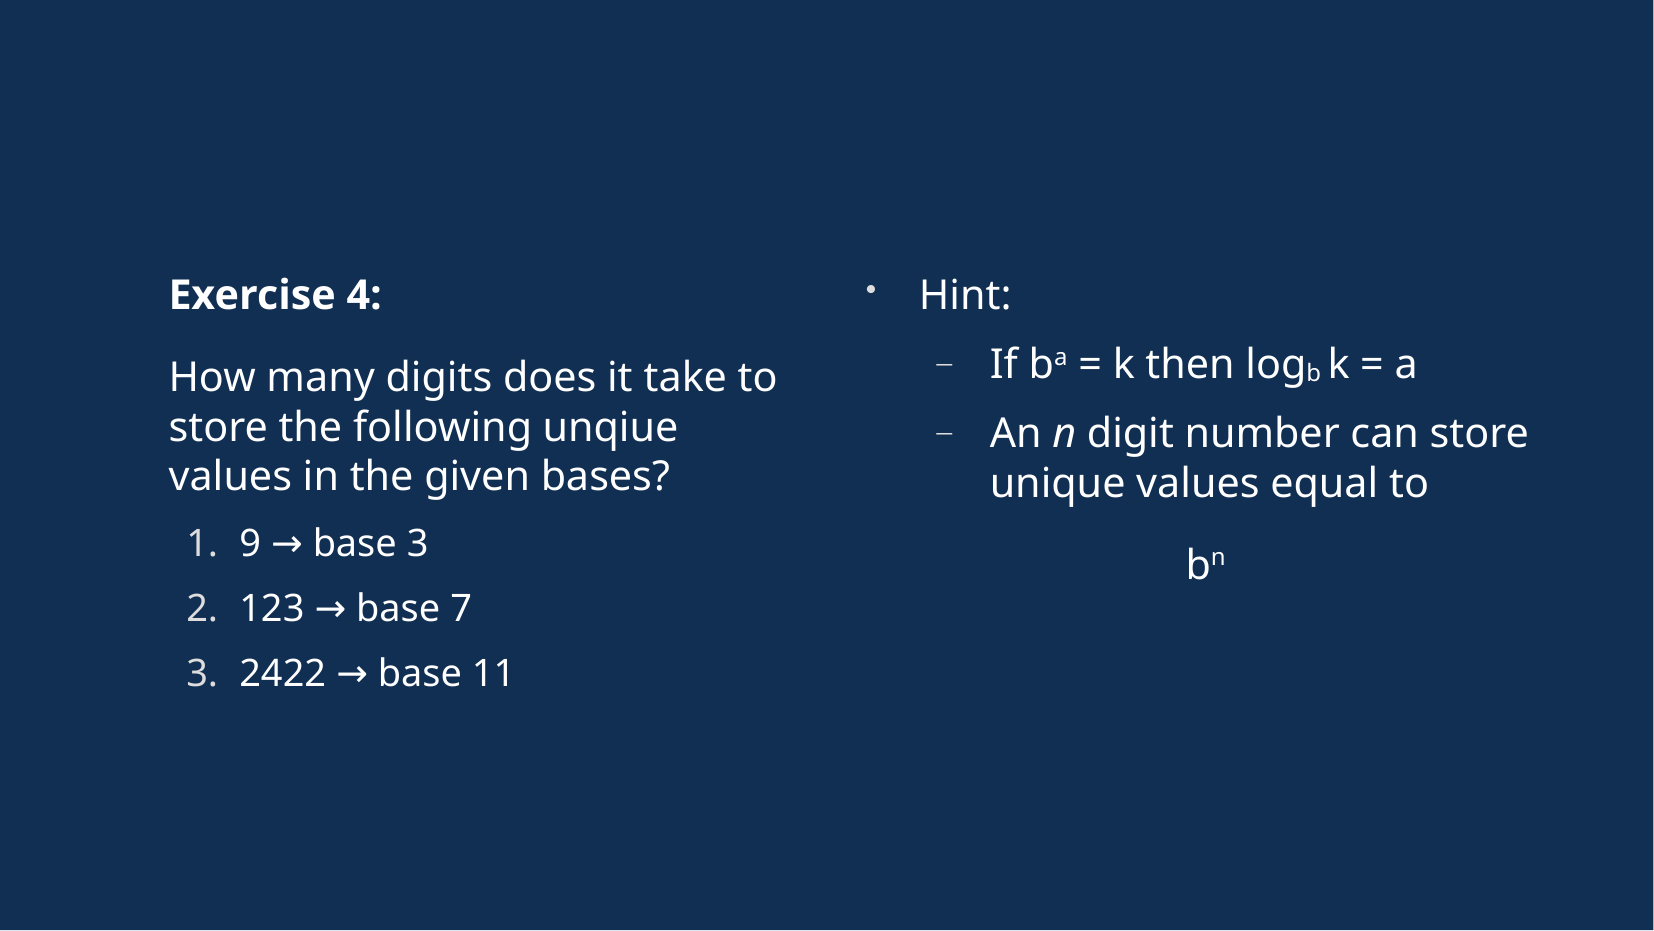

# Exercise 4:
How many digits does it take to store the following unqiue values in the given bases?
9 → base 3
123 → base 7
2422 → base 11
Hint:
If ba = k then logb k = a
An n digit number can store unique values equal to
bn